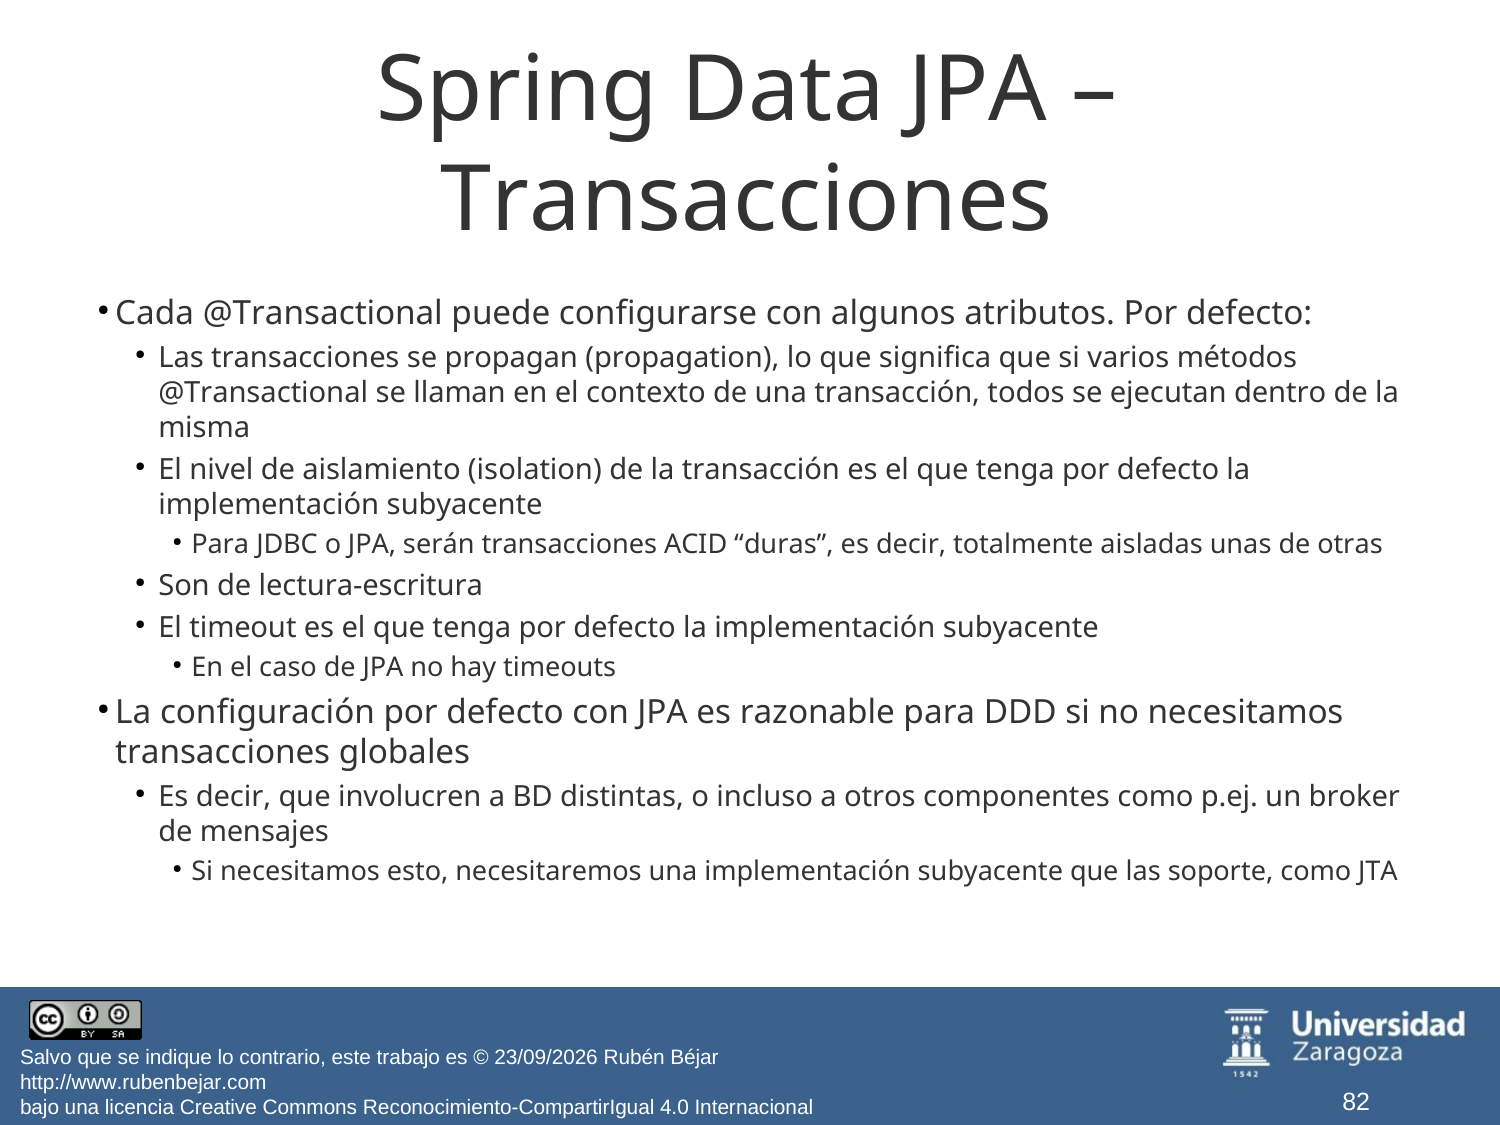

# Spring Data JPA – Transacciones
Cada @Transactional puede configurarse con algunos atributos. Por defecto:
Las transacciones se propagan (propagation), lo que significa que si varios métodos @Transactional se llaman en el contexto de una transacción, todos se ejecutan dentro de la misma
El nivel de aislamiento (isolation) de la transacción es el que tenga por defecto la implementación subyacente
Para JDBC o JPA, serán transacciones ACID “duras”, es decir, totalmente aisladas unas de otras
Son de lectura-escritura
El timeout es el que tenga por defecto la implementación subyacente
En el caso de JPA no hay timeouts
La configuración por defecto con JPA es razonable para DDD si no necesitamos transacciones globales
Es decir, que involucren a BD distintas, o incluso a otros componentes como p.ej. un broker de mensajes
Si necesitamos esto, necesitaremos una implementación subyacente que las soporte, como JTA